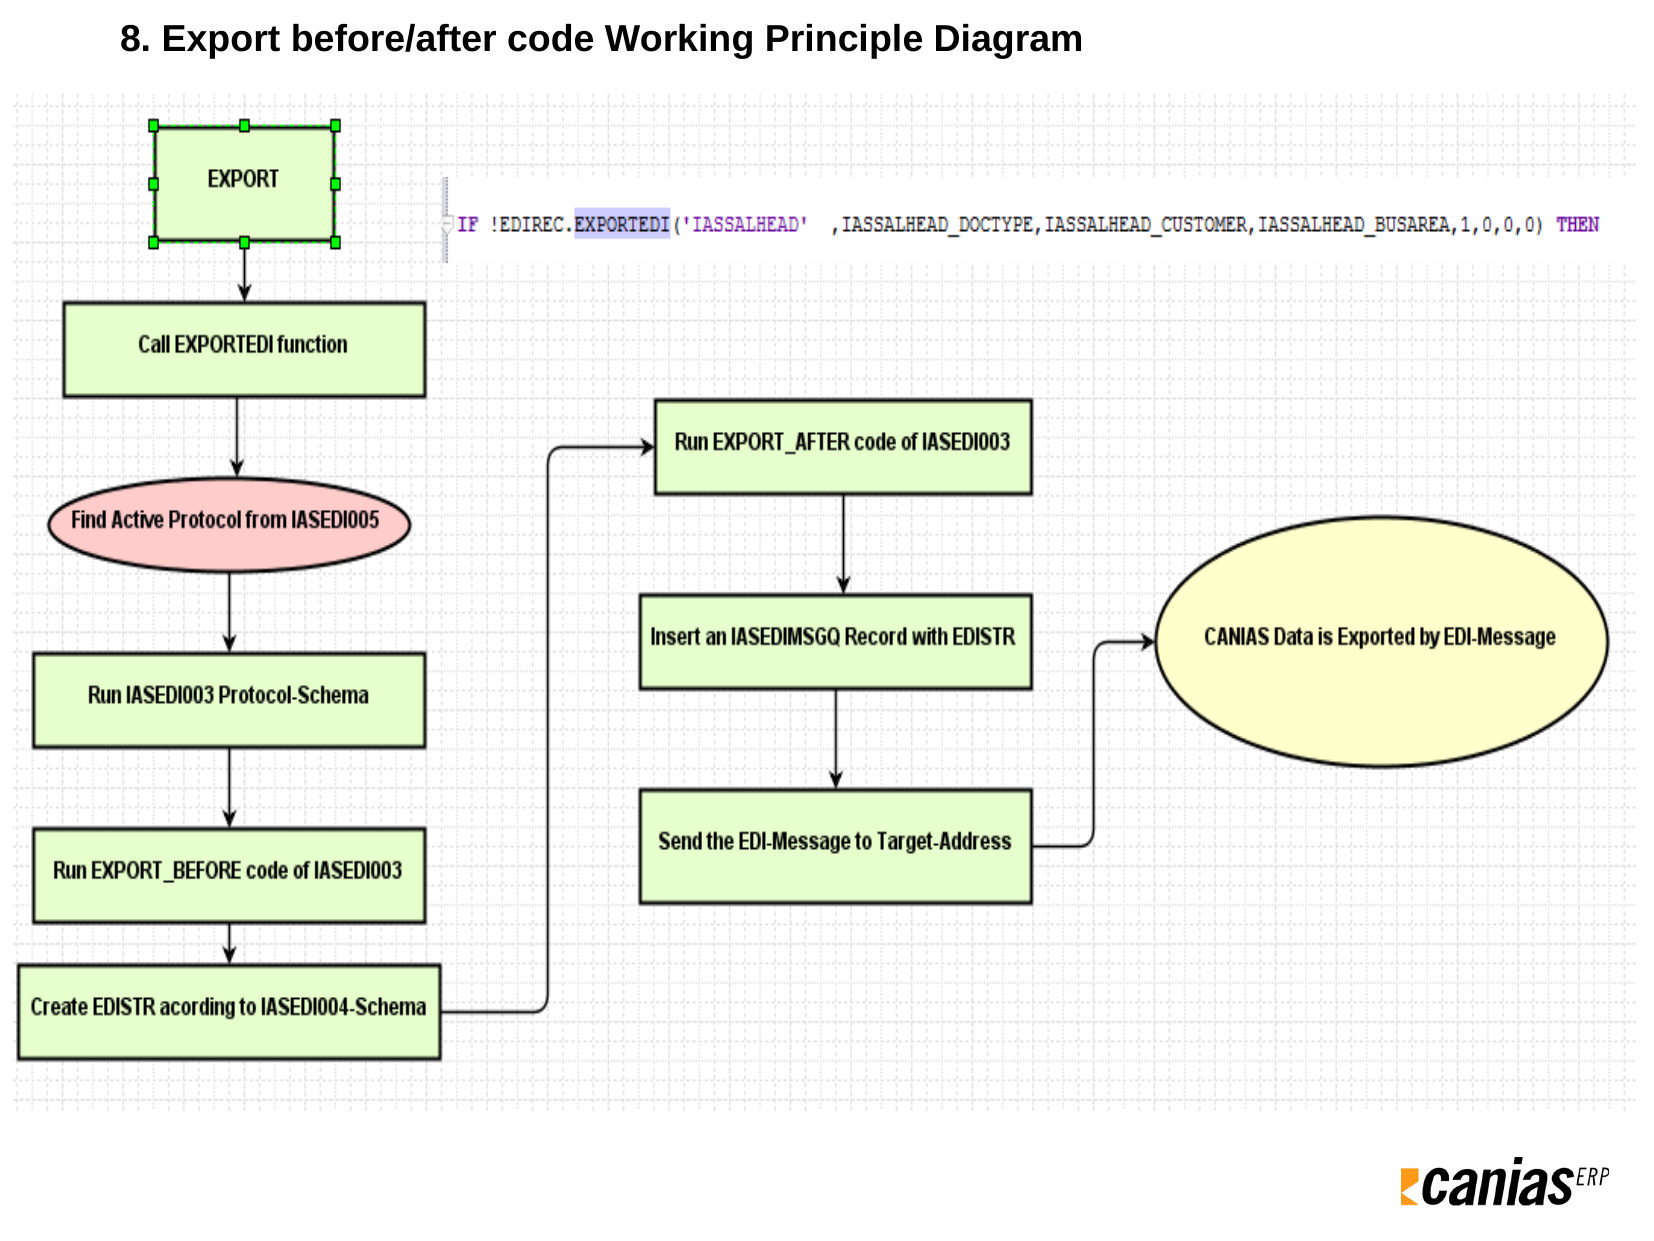

8. Export before/after code Working Principle Diagram